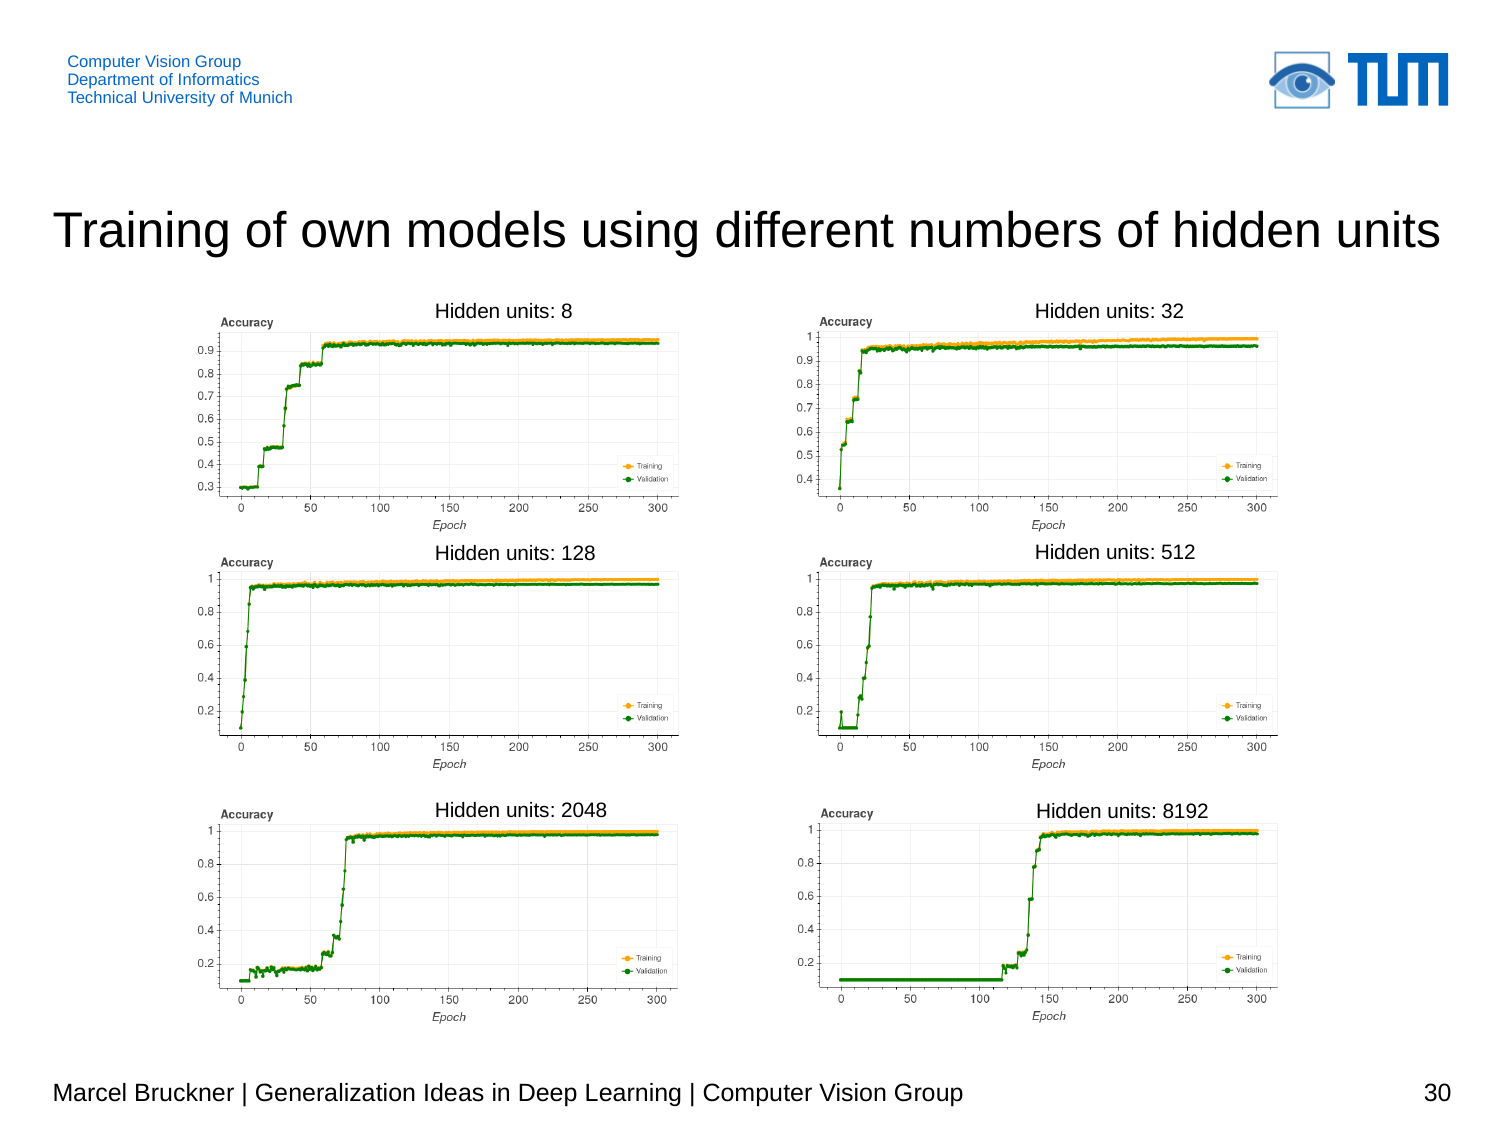

# Training of own models using different numbers of hidden units
Hidden units: 32
Hidden units: 8
Hidden units: 512
Hidden units: 128
Hidden units: 2048
Hidden units: 8192
Marcel Bruckner | Generalization Ideas in Deep Learning | Computer Vision Group
30